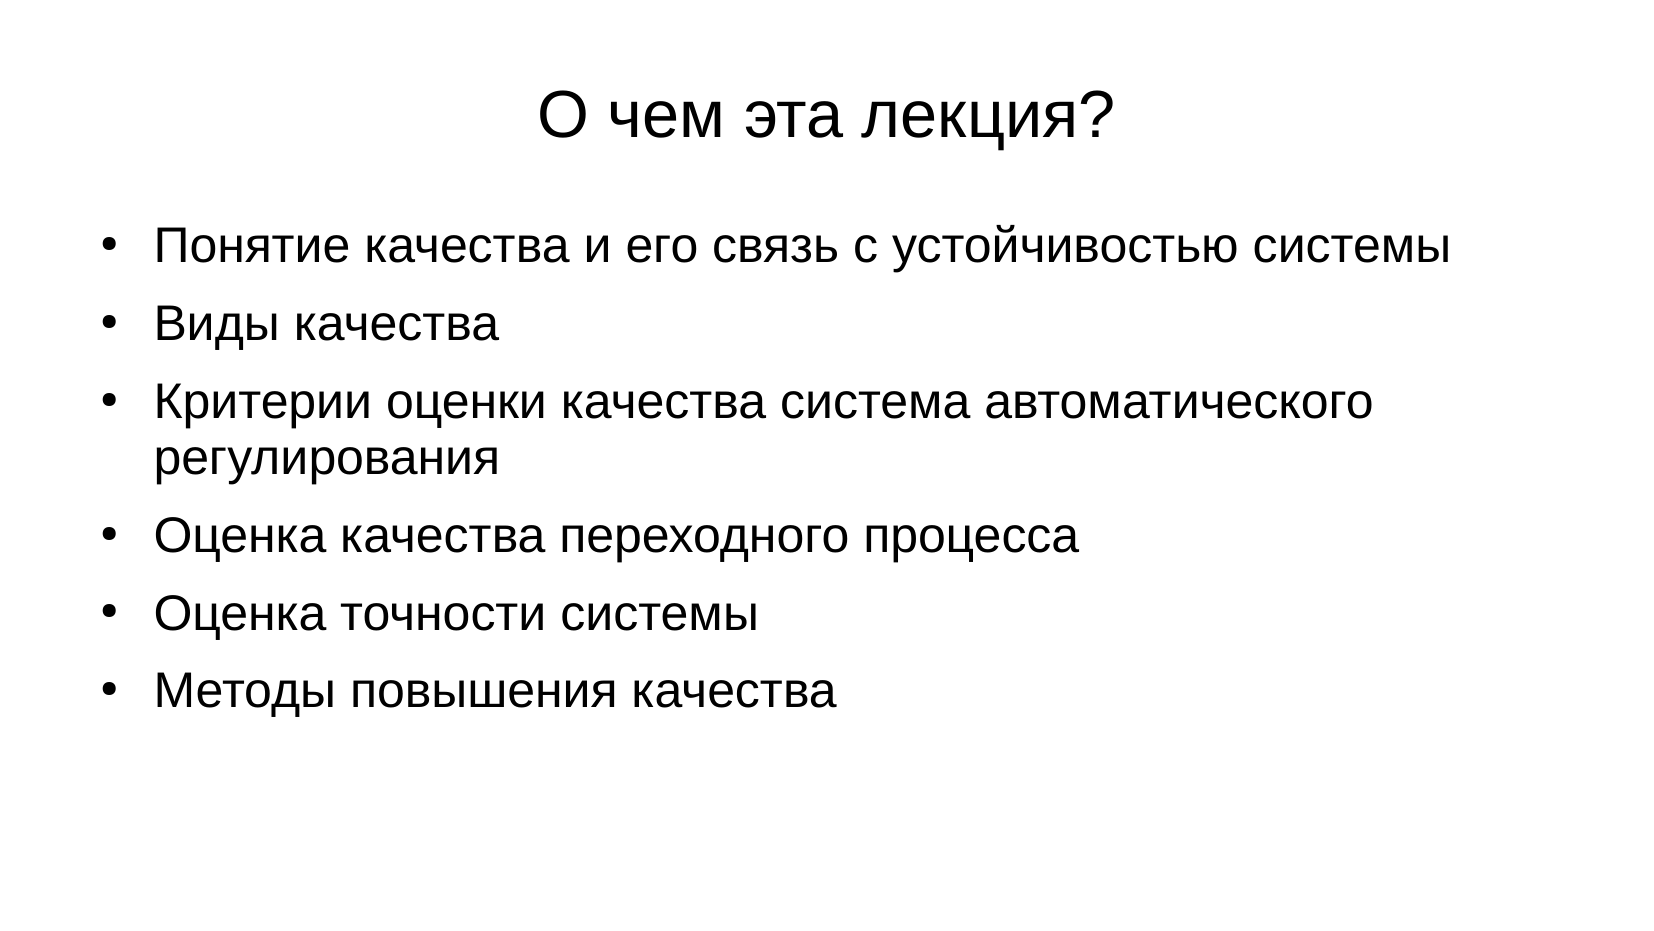

# О чем эта лекция?
Понятие качества и его связь с устойчивостью системы
Виды качества
Критерии оценки качества система автоматического регулирования
Оценка качества переходного процесса
Оценка точности системы
Методы повышения качества